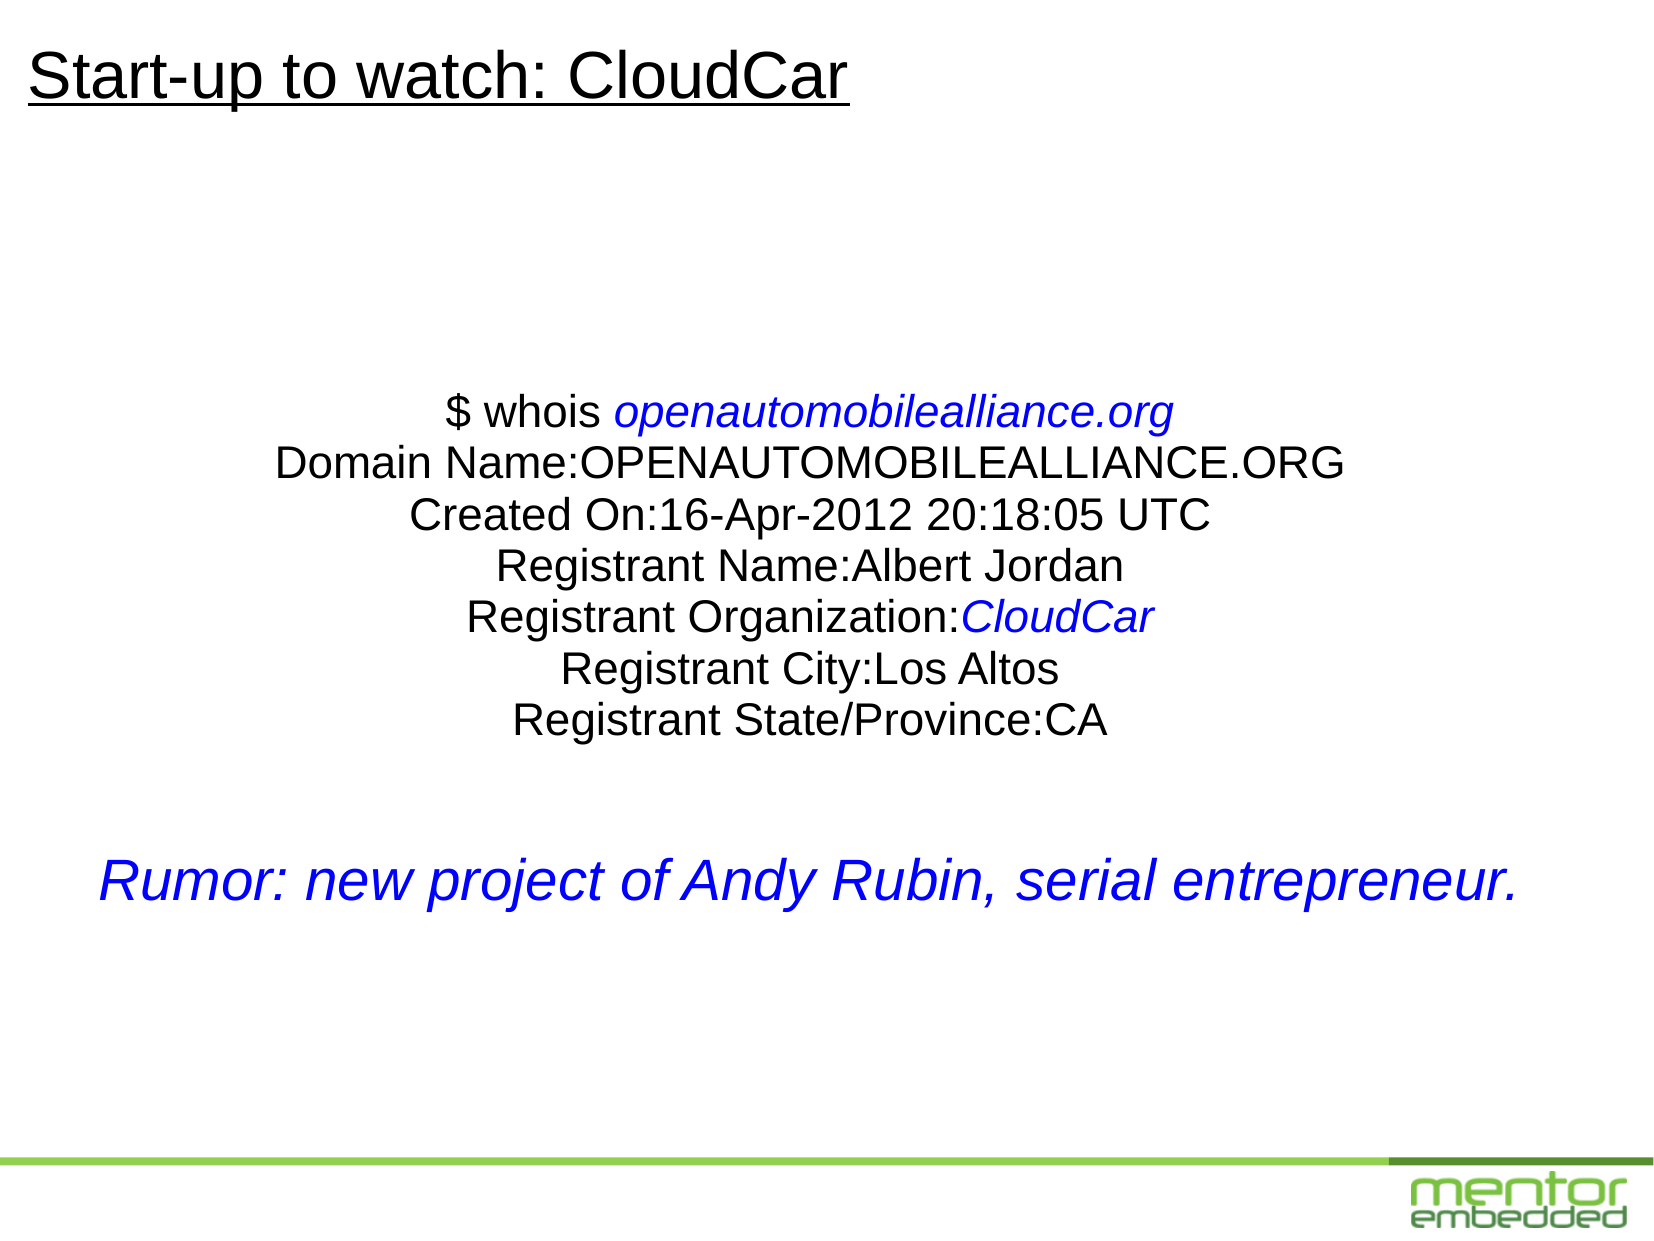

# Start-up to watch: CloudCar
$ whois openautomobilealliance.org
Domain Name:OPENAUTOMOBILEALLIANCE.ORG
Created On:16-Apr-2012 20:18:05 UTC
Registrant Name:Albert Jordan
Registrant Organization:CloudCar
Registrant City:Los Altos
Registrant State/Province:CA
Rumor: new project of Andy Rubin, serial entrepreneur.